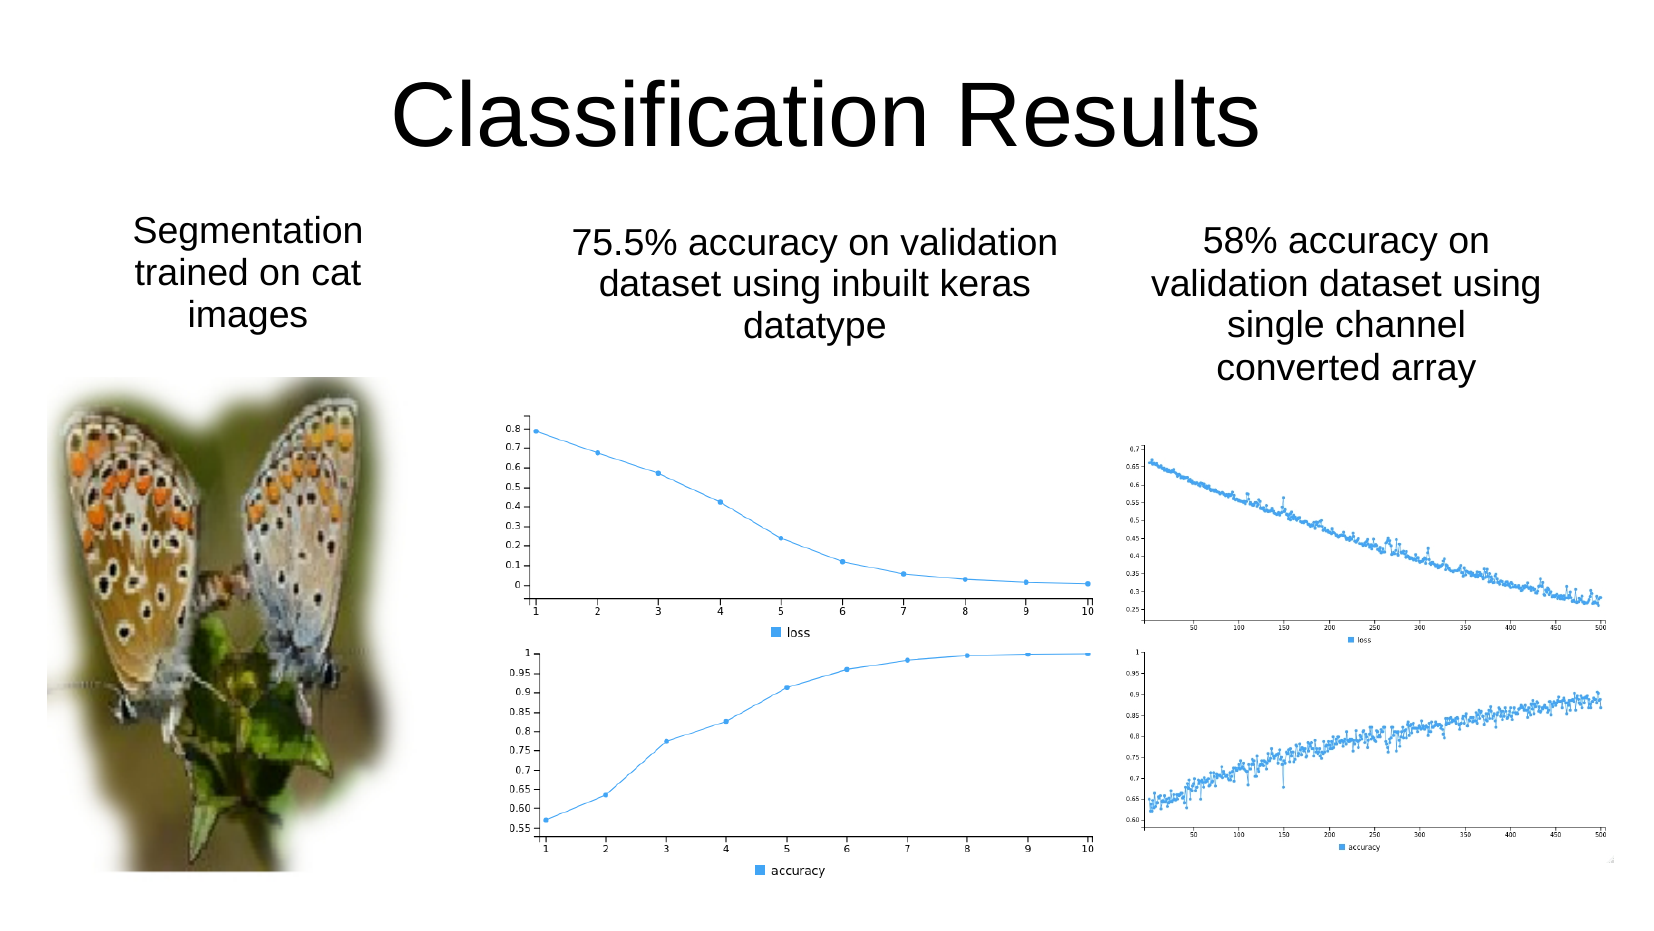

# Classification Results
Segmentation trained on cat images
58% accuracy on validation dataset using single channel converted array
75.5% accuracy on validation dataset using inbuilt keras datatype